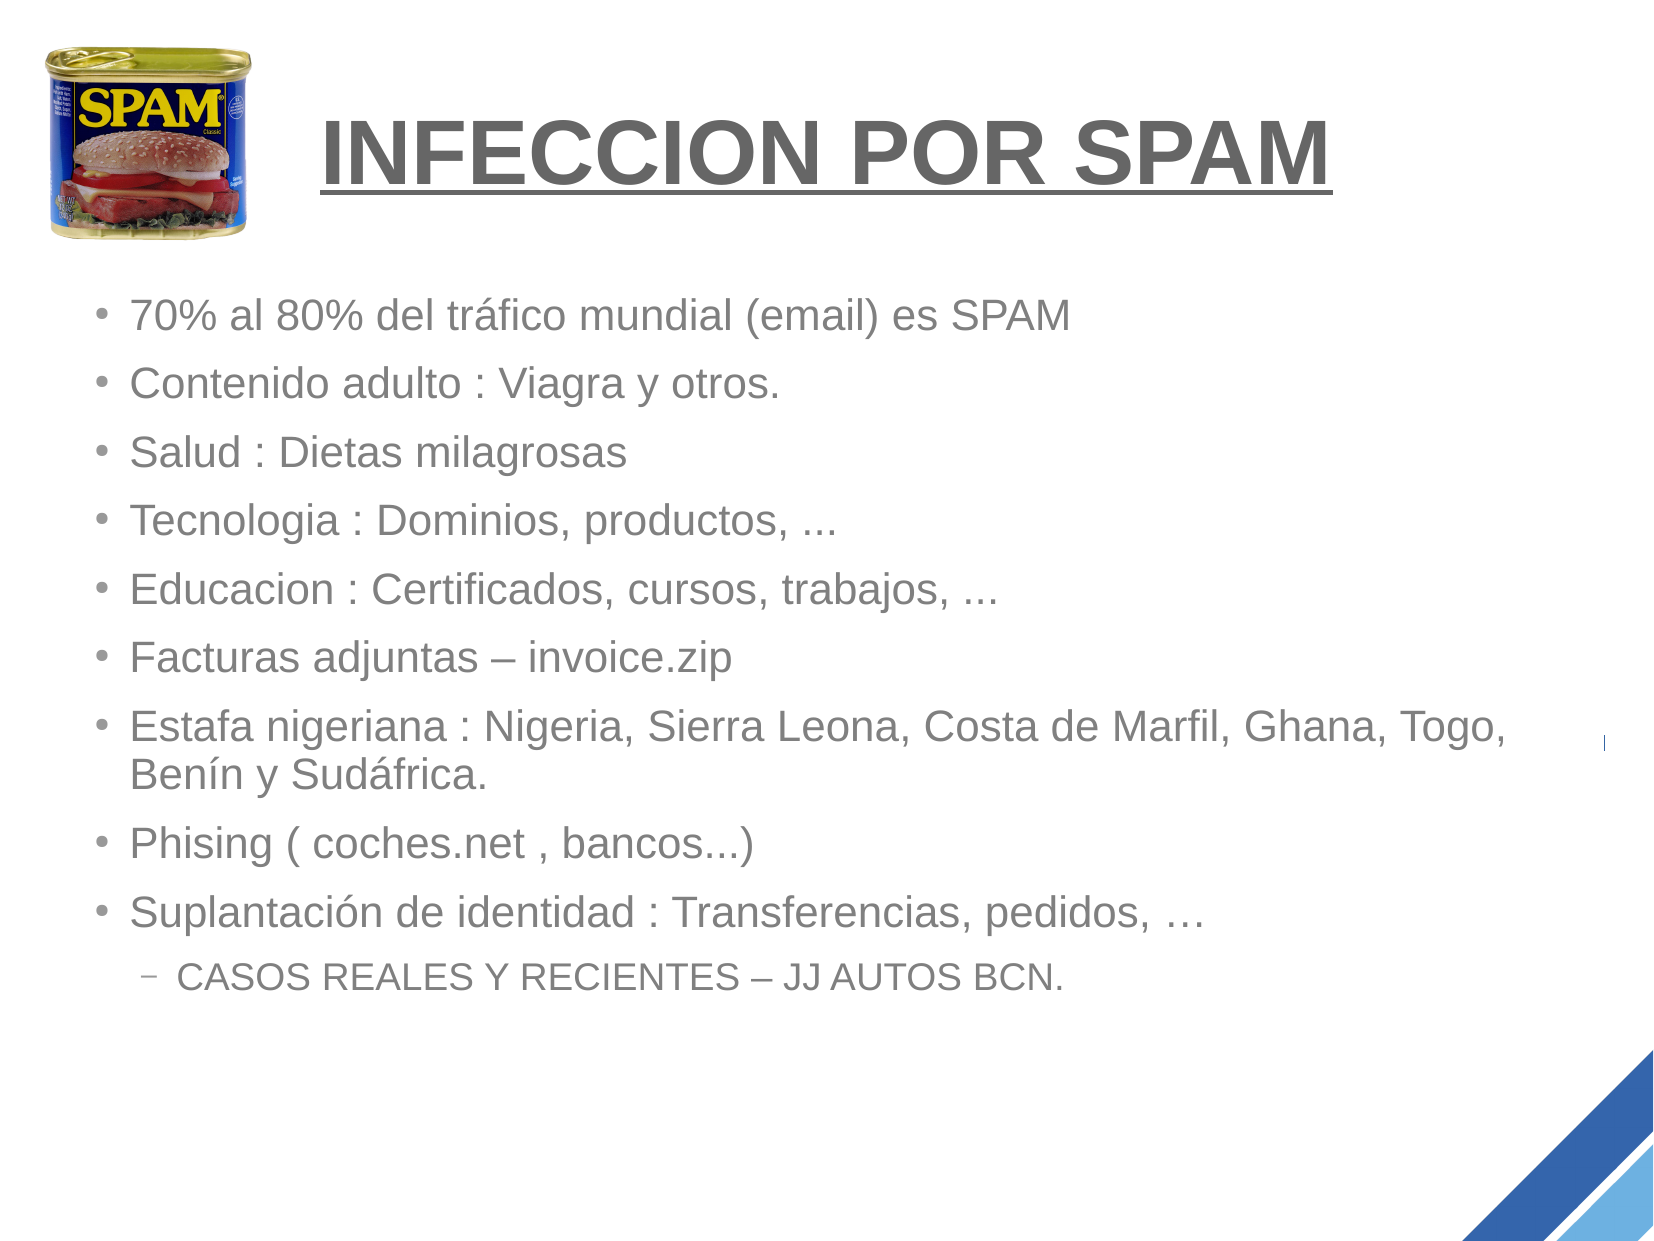

# INFECCION POR SPAM
70% al 80% del tráfico mundial (email) es SPAM
Contenido adulto : Viagra y otros.
Salud : Dietas milagrosas
Tecnologia : Dominios, productos, ...
Educacion : Certificados, cursos, trabajos, ...
Facturas adjuntas – invoice.zip
Estafa nigeriana : Nigeria, Sierra Leona, Costa de Marfil, Ghana, Togo, Benín y Sudáfrica.
Phising ( coches.net , bancos...)
Suplantación de identidad : Transferencias, pedidos, …
CASOS REALES Y RECIENTES – JJ AUTOS BCN.